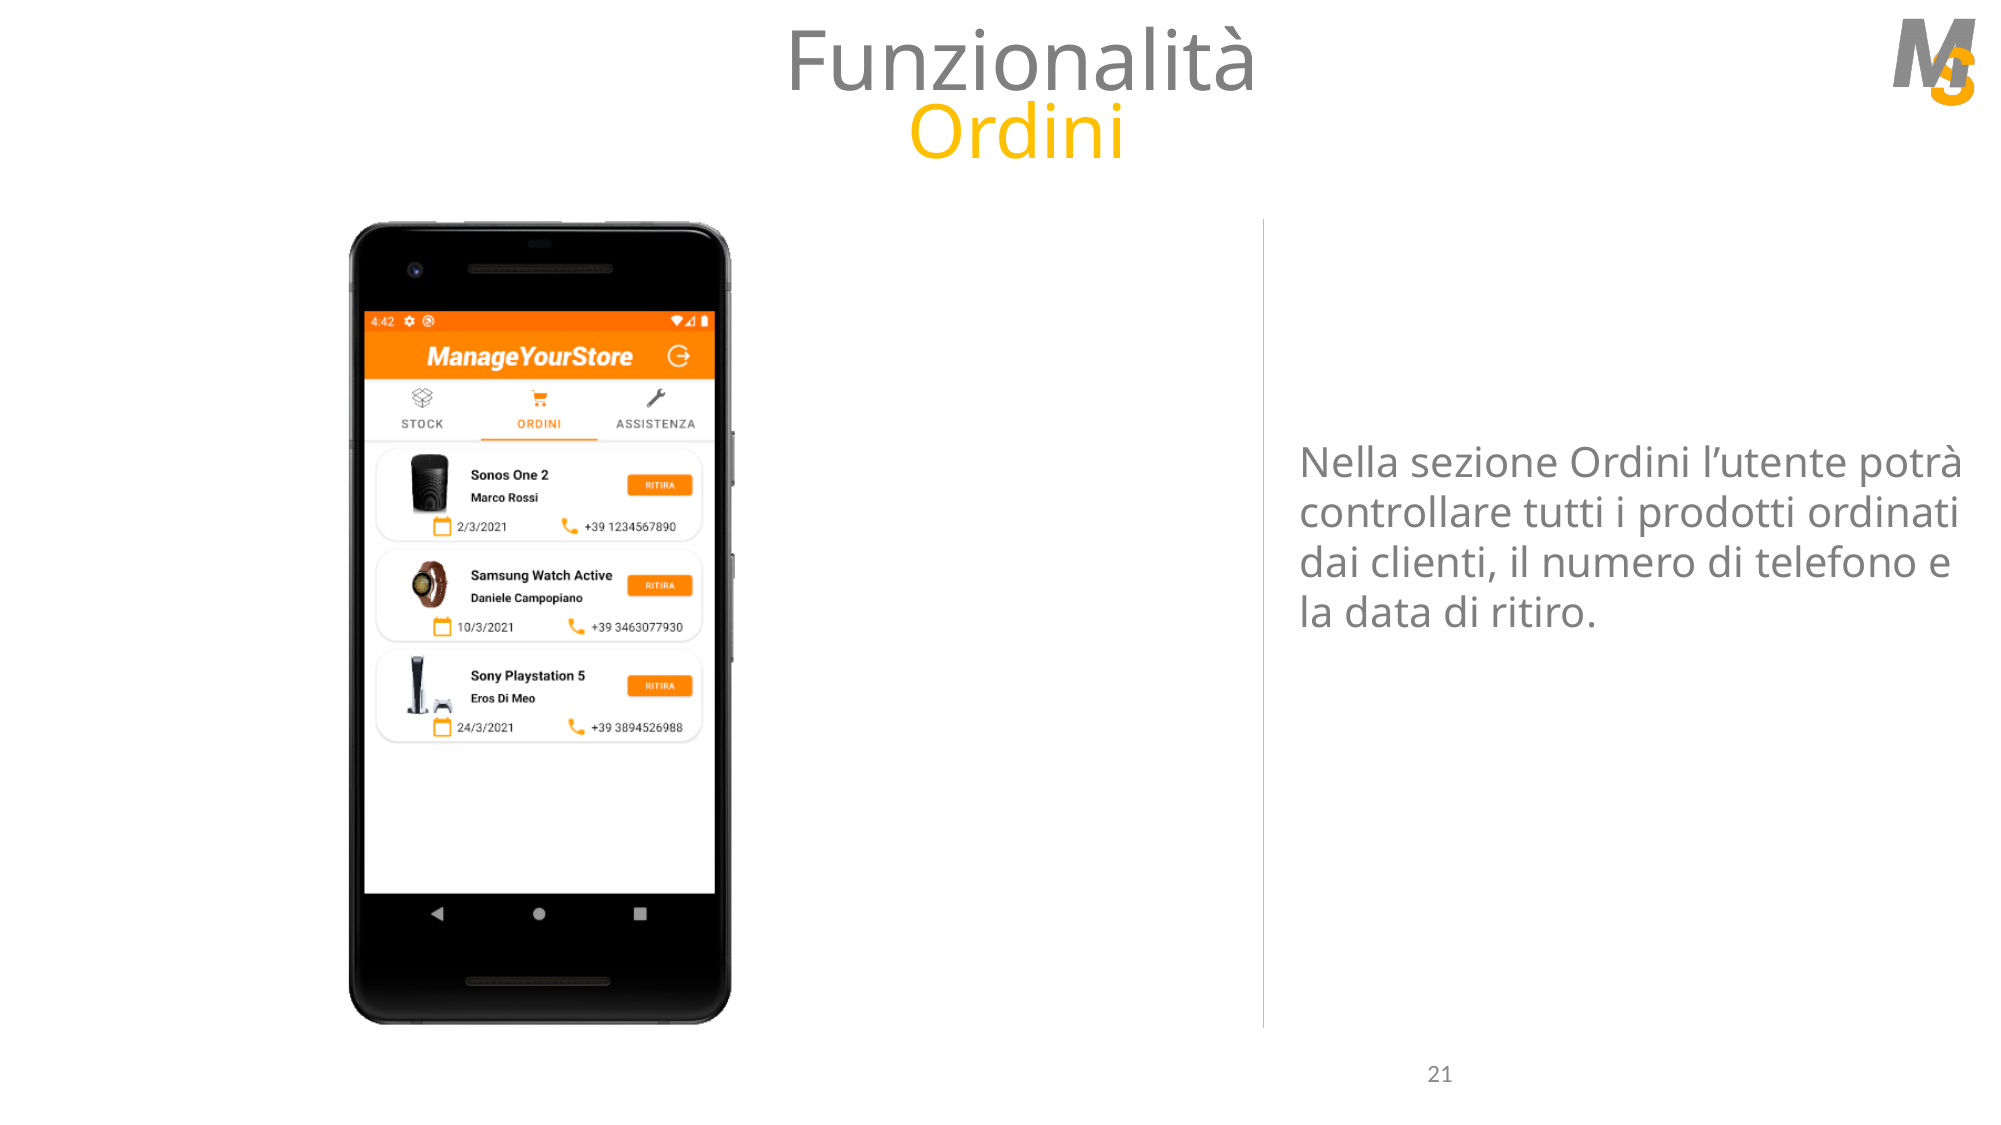

Funzionalità
Ordini
Nella sezione Ordini l’utente potrà controllare tutti i prodotti ordinati dai clienti, il numero di telefono e la data di ritiro.